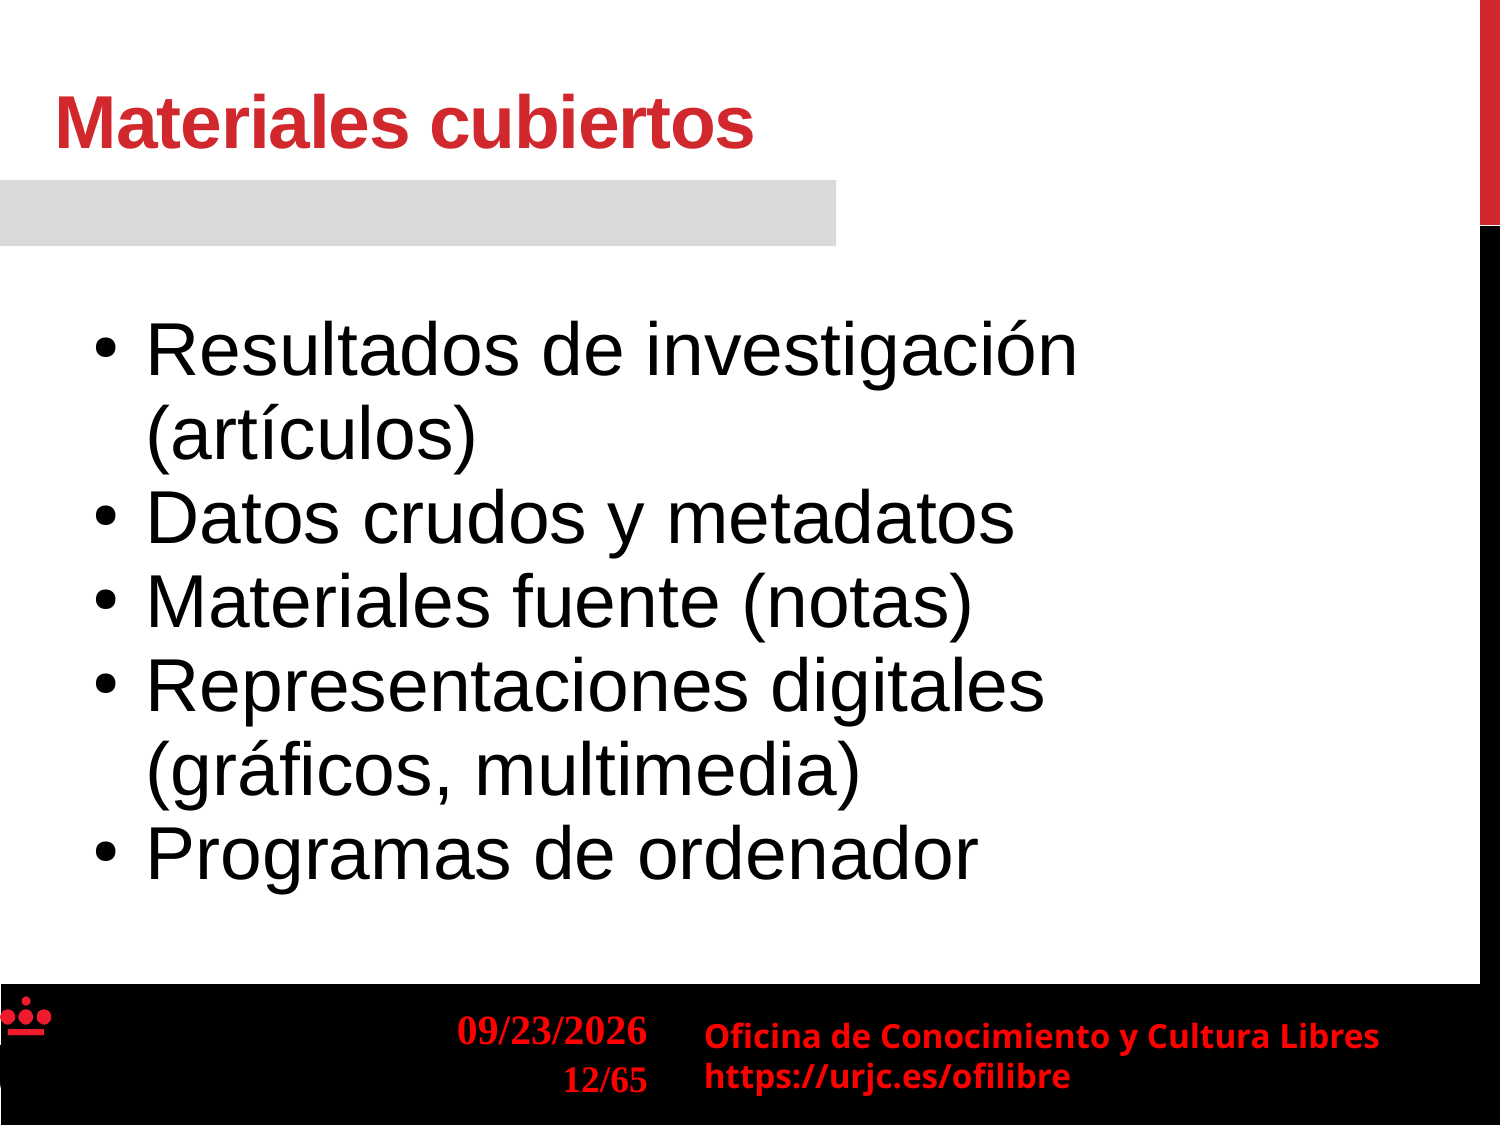

#
Materiales cubiertos
Resultados de investigación (artículos)
Datos crudos y metadatos
Materiales fuente (notas)
Representaciones digitales (gráficos, multimedia)
Programas de ordenador